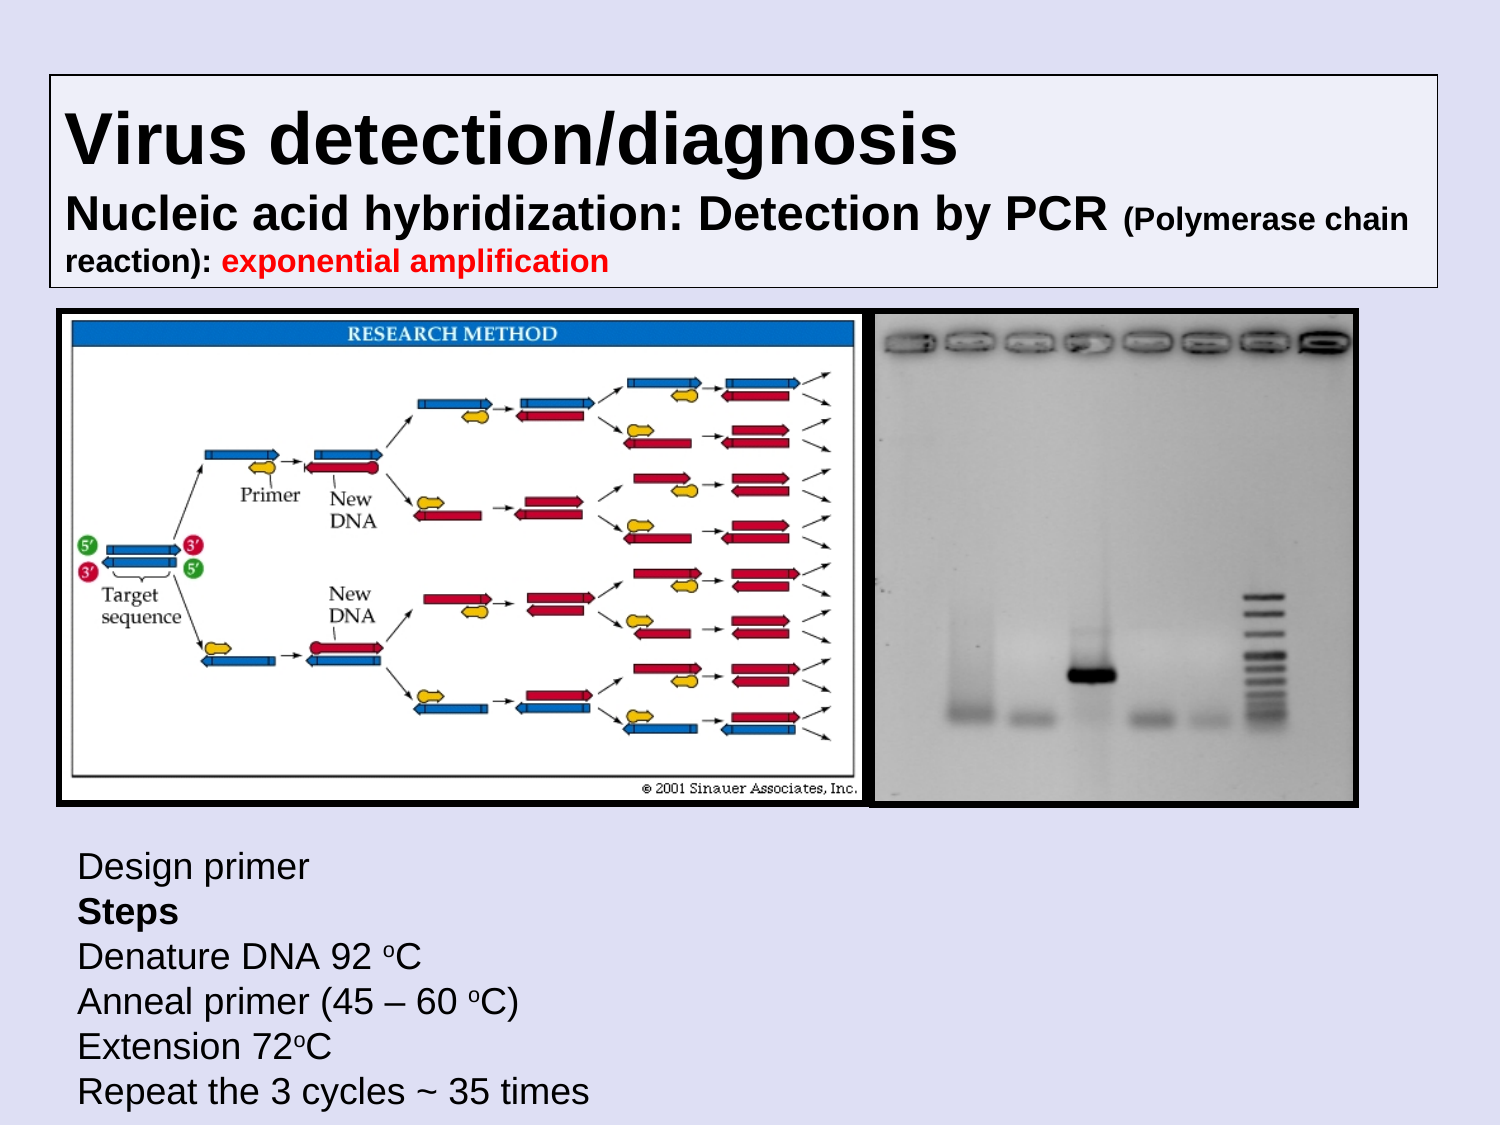

Virus detection/diagnosis
Nucleic acid hybridization: Detection by PCR (Polymerase chain reaction): exponential amplification
Design primer
Steps
Denature DNA 92 oC
Anneal primer (45 – 60 oC)
Extension 72oC
Repeat the 3 cycles ~ 35 times